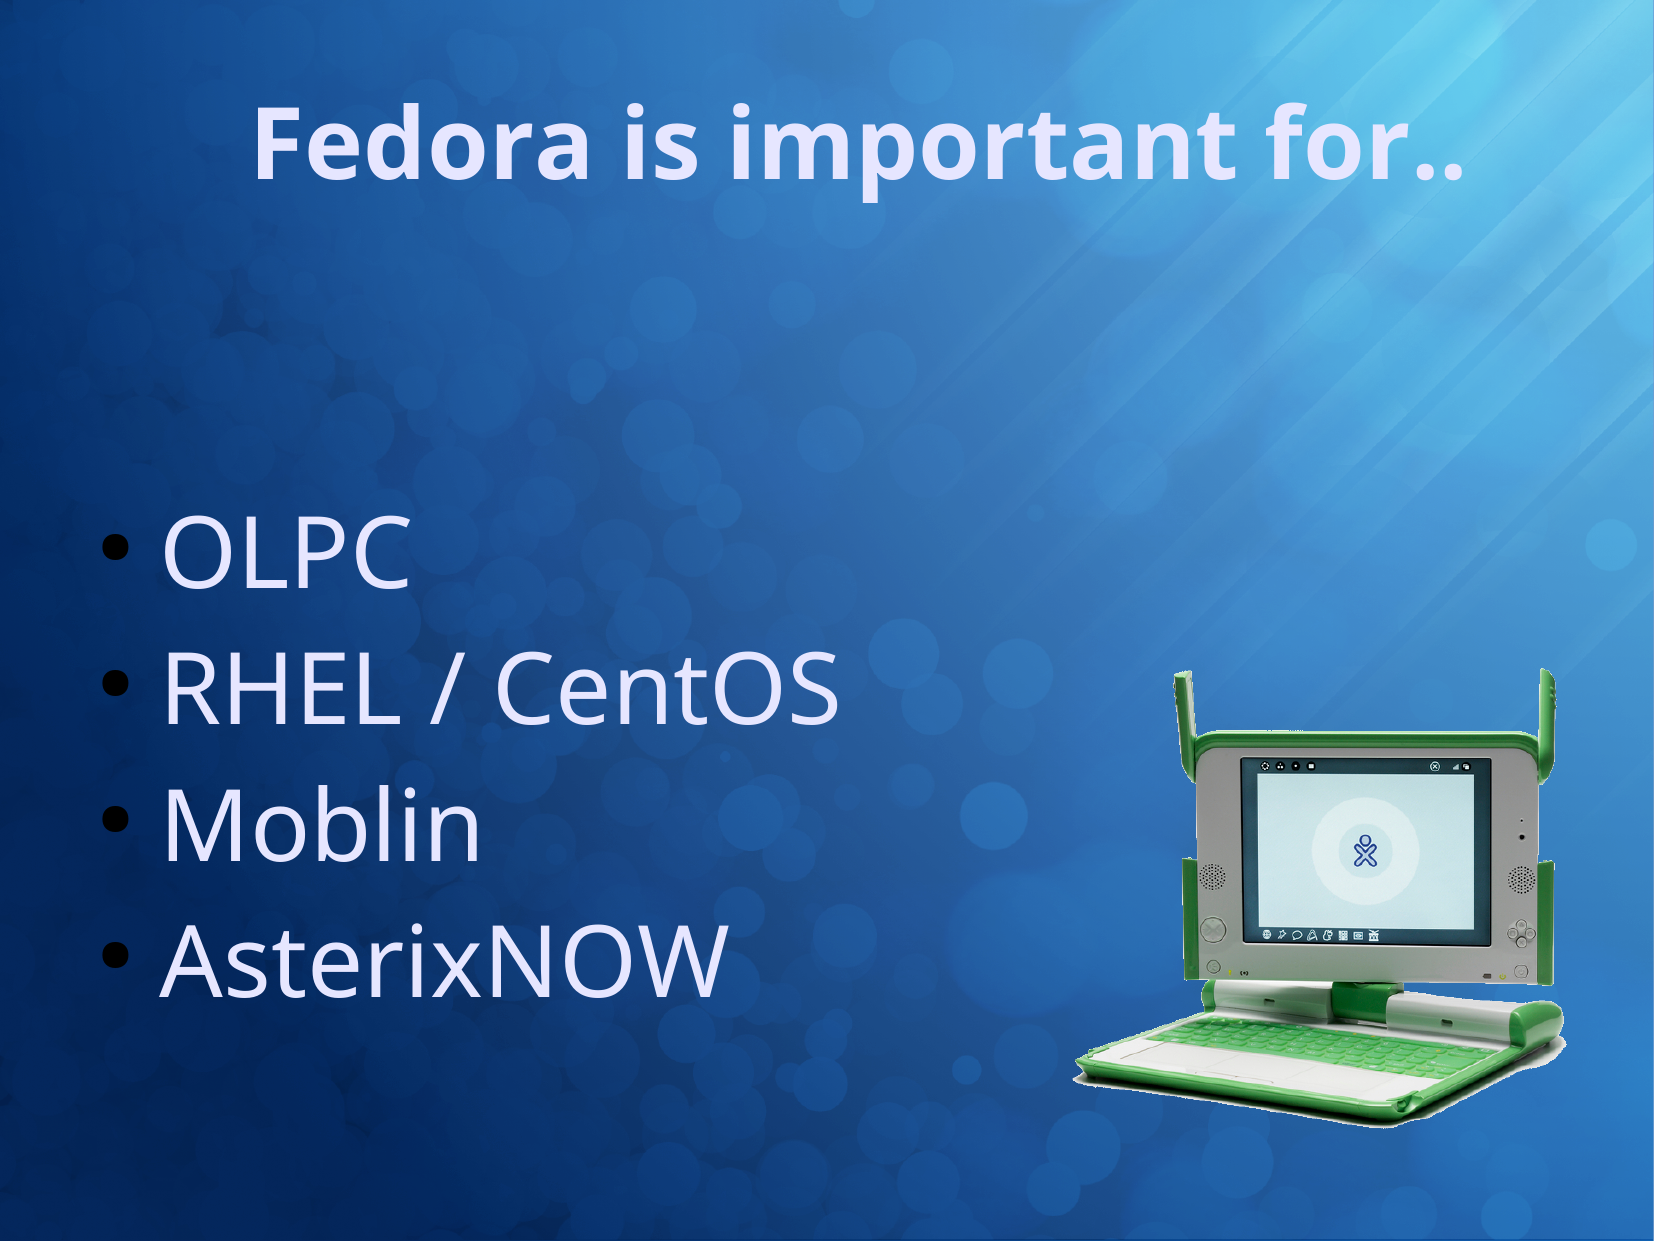

Fedora is important for..
 OLPC
 RHEL / CentOS
 Moblin
 AsterixNOW